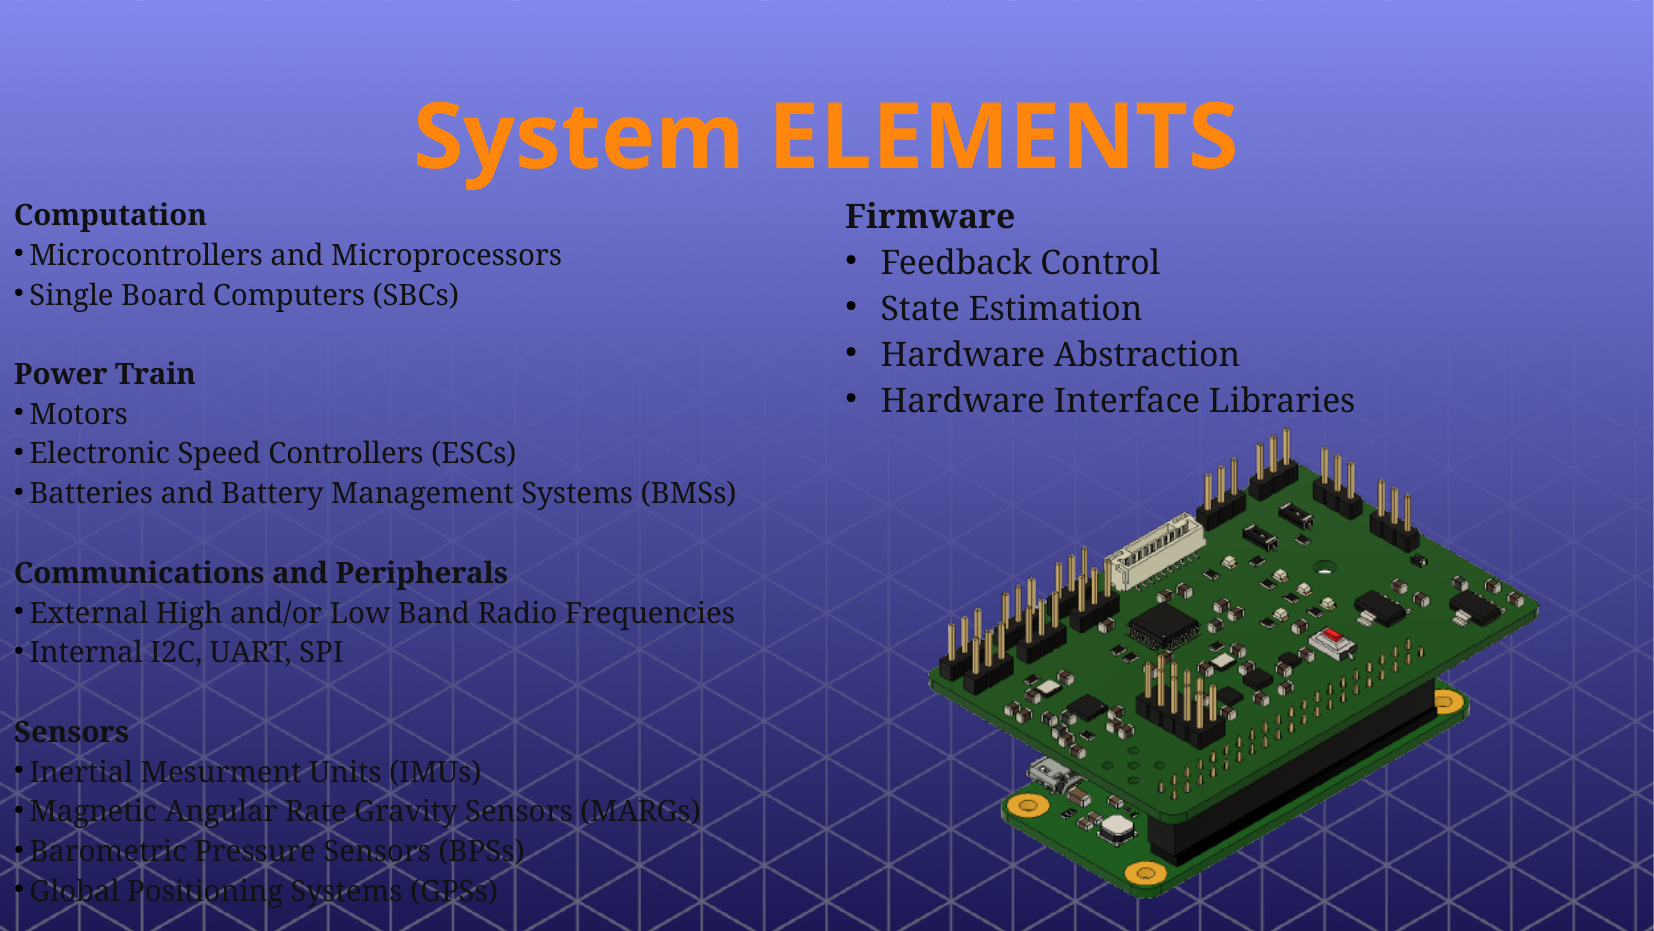

# System ELEMENTS
Firmware
Feedback Control
State Estimation
Hardware Abstraction
Hardware Interface Libraries
Computation
Microcontrollers and Microprocessors
Single Board Computers (SBCs)
Power Train
Motors
Electronic Speed Controllers (ESCs)
Batteries and Battery Management Systems (BMSs)
Communications and Peripherals
External High and/or Low Band Radio Frequencies
Internal I2C, UART, SPI
Sensors
Inertial Mesurment Units (IMUs)
Magnetic Angular Rate Gravity Sensors (MARGs)
Barometric Pressure Sensors (BPSs)
Global Positioning Systems (GPSs)